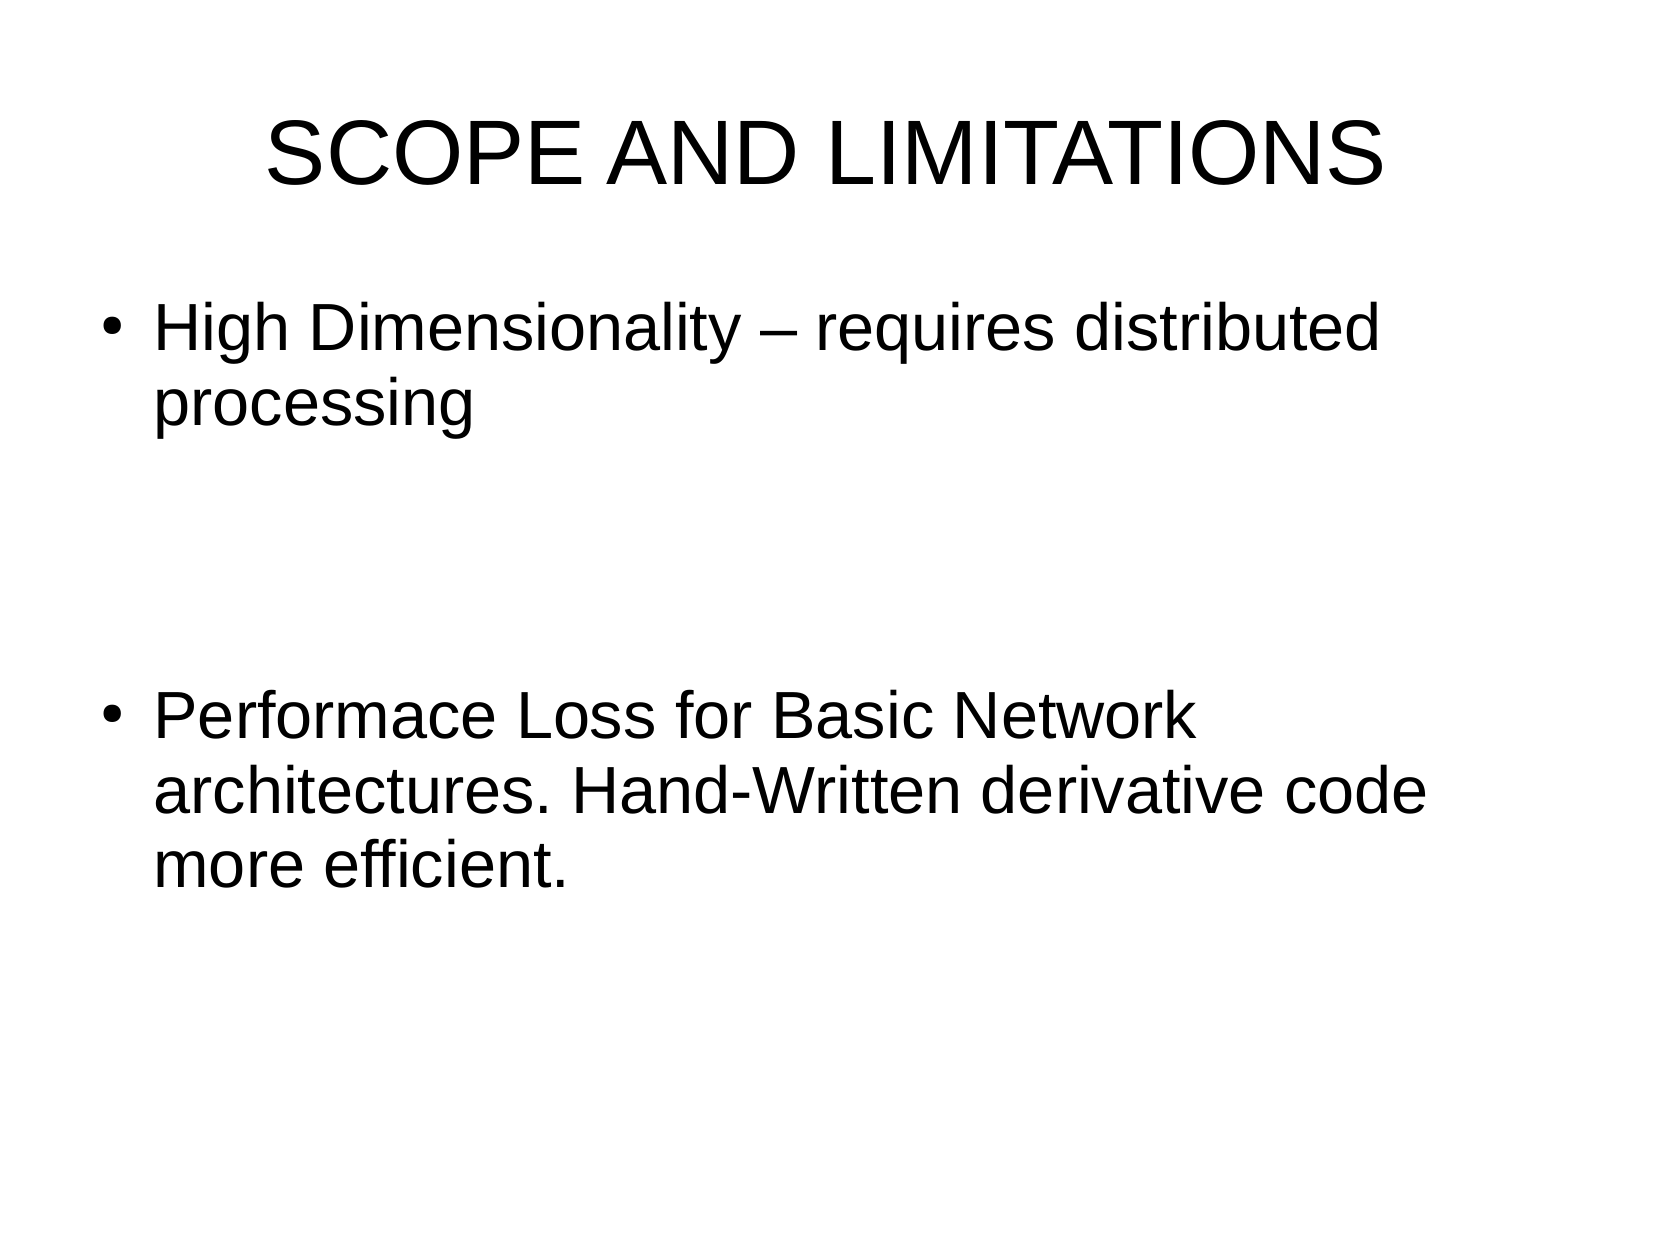

# SCOPE AND LIMITATIONS
High Dimensionality – requires distributed processing
Performace Loss for Basic Network architectures. Hand-Written derivative code more efficient.